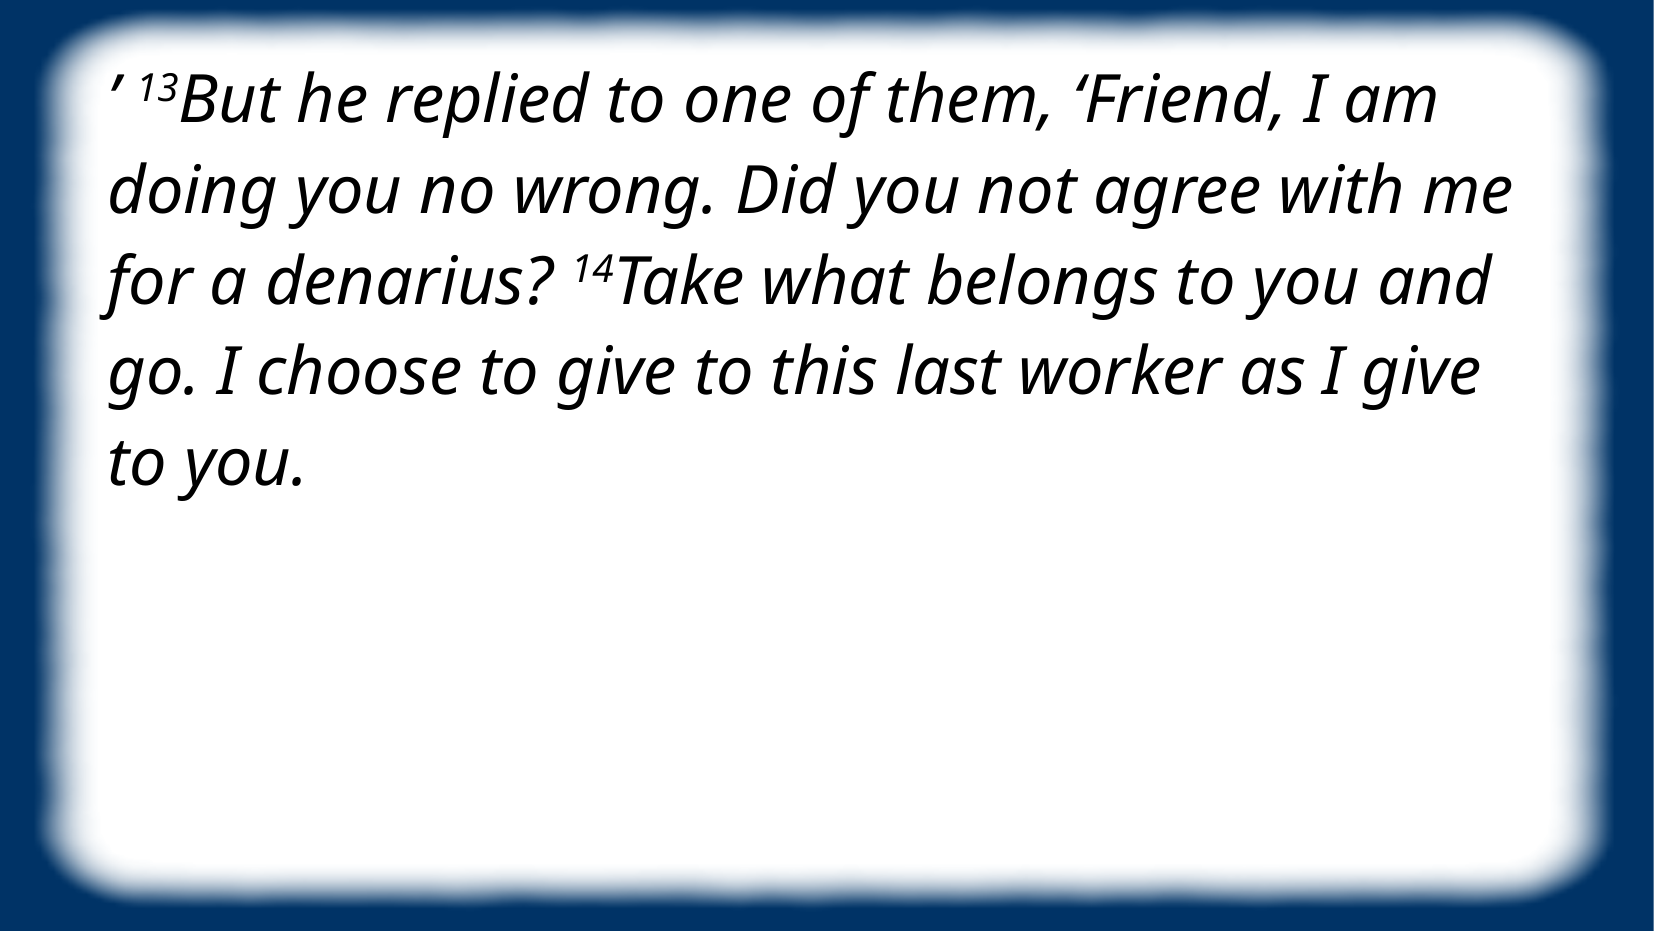

’ 13But he replied to one of them, ‘Friend, I am doing you no wrong. Did you not agree with me for a denarius? 14Take what belongs to you and go. I choose to give to this last worker as I give to you.